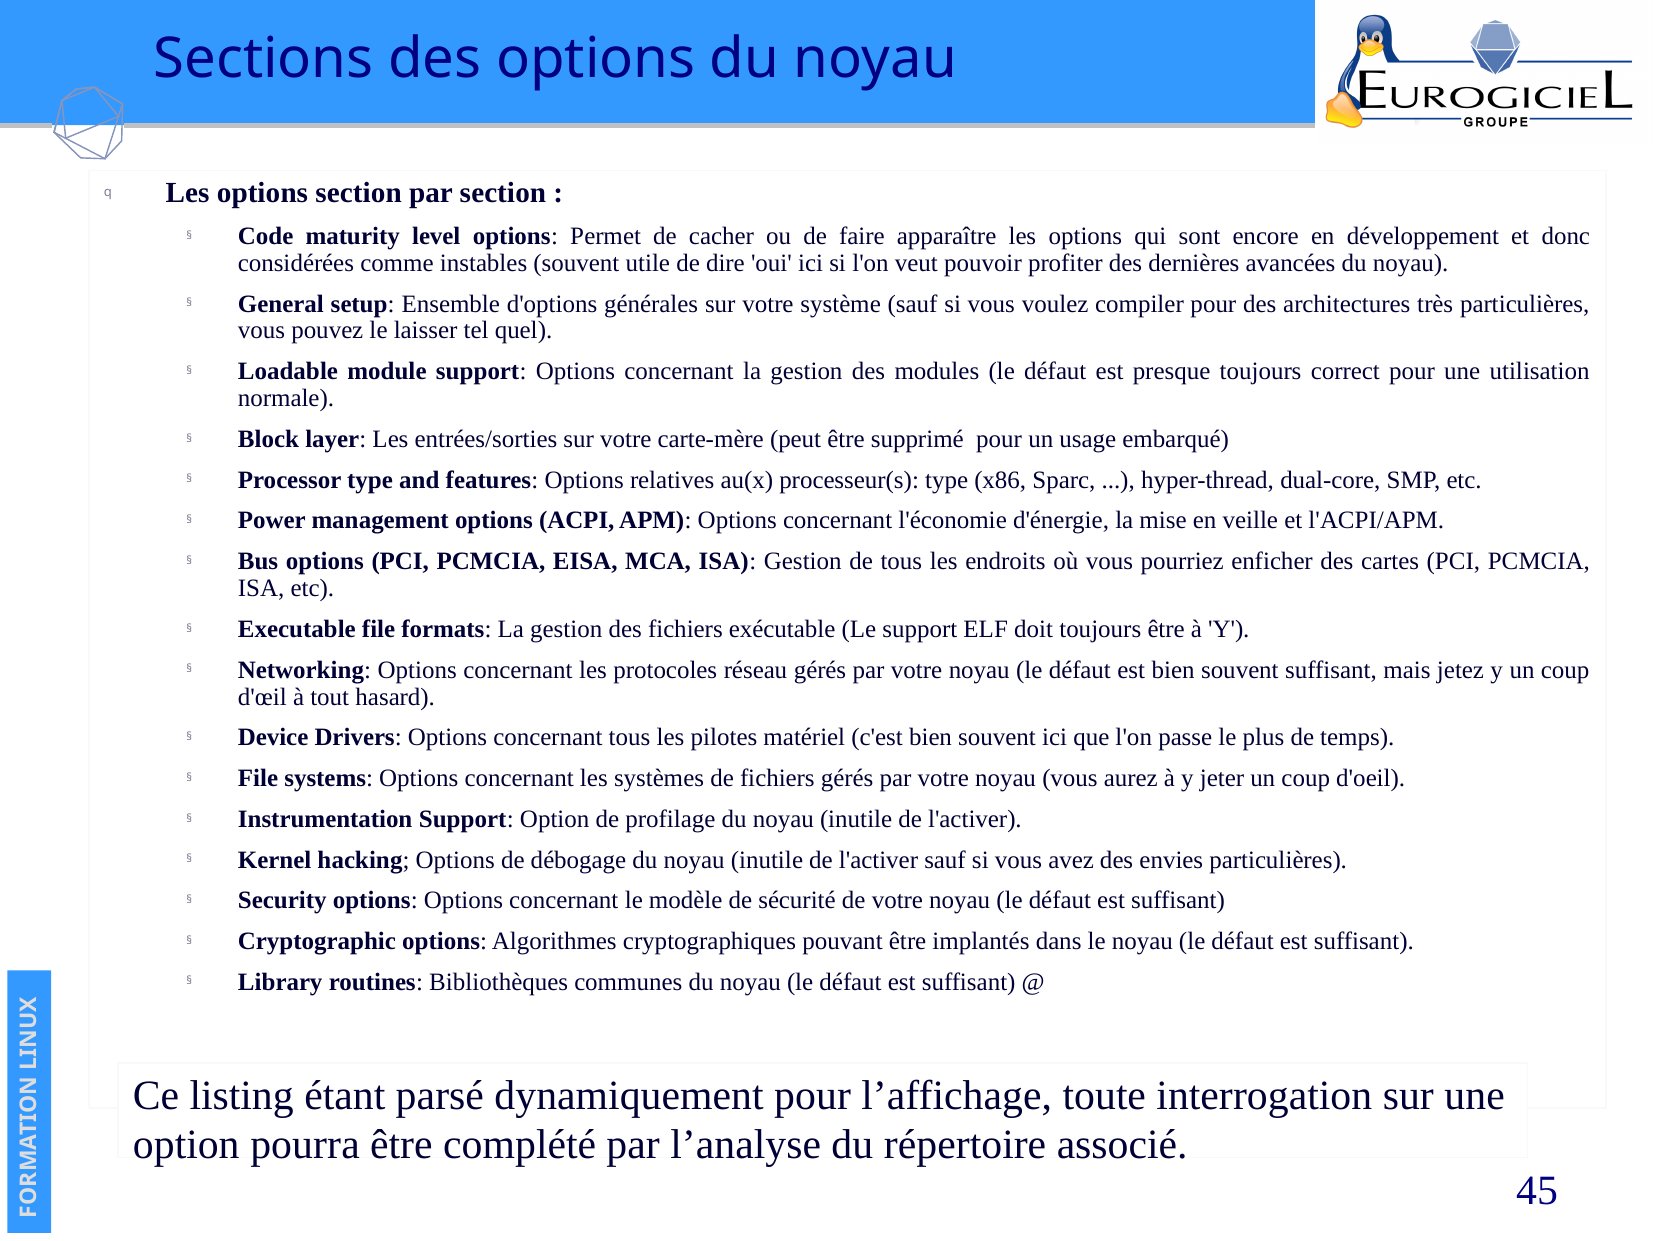

# Sections des options du noyau
Les options section par section :
Code maturity level options: Permet de cacher ou de faire apparaître les options qui sont encore en développement et donc considérées comme instables (souvent utile de dire 'oui' ici si l'on veut pouvoir profiter des dernières avancées du noyau).
General setup: Ensemble d'options générales sur votre système (sauf si vous voulez compiler pour des architectures très particulières, vous pouvez le laisser tel quel).
Loadable module support: Options concernant la gestion des modules (le défaut est presque toujours correct pour une utilisation normale).
Block layer: Les entrées/sorties sur votre carte-mère (peut être supprimé pour un usage embarqué)
Processor type and features: Options relatives au(x) processeur(s): type (x86, Sparc, ...), hyper-thread, dual-core, SMP, etc.
Power management options (ACPI, APM): Options concernant l'économie d'énergie, la mise en veille et l'ACPI/APM.
Bus options (PCI, PCMCIA, EISA, MCA, ISA): Gestion de tous les endroits où vous pourriez enficher des cartes (PCI, PCMCIA, ISA, etc).
Executable file formats: La gestion des fichiers exécutable (Le support ELF doit toujours être à 'Y').
Networking: Options concernant les protocoles réseau gérés par votre noyau (le défaut est bien souvent suffisant, mais jetez y un coup d'œil à tout hasard).
Device Drivers: Options concernant tous les pilotes matériel (c'est bien souvent ici que l'on passe le plus de temps).
File systems: Options concernant les systèmes de fichiers gérés par votre noyau (vous aurez à y jeter un coup d'oeil).
Instrumentation Support: Option de profilage du noyau (inutile de l'activer).
Kernel hacking; Options de débogage du noyau (inutile de l'activer sauf si vous avez des envies particulières).
Security options: Options concernant le modèle de sécurité de votre noyau (le défaut est suffisant)
Cryptographic options: Algorithmes cryptographiques pouvant être implantés dans le noyau (le défaut est suffisant).
Library routines: Bibliothèques communes du noyau (le défaut est suffisant) @
Ce listing étant parsé dynamiquement pour l’affichage, toute interrogation sur une option pourra être complété par l’analyse du répertoire associé.